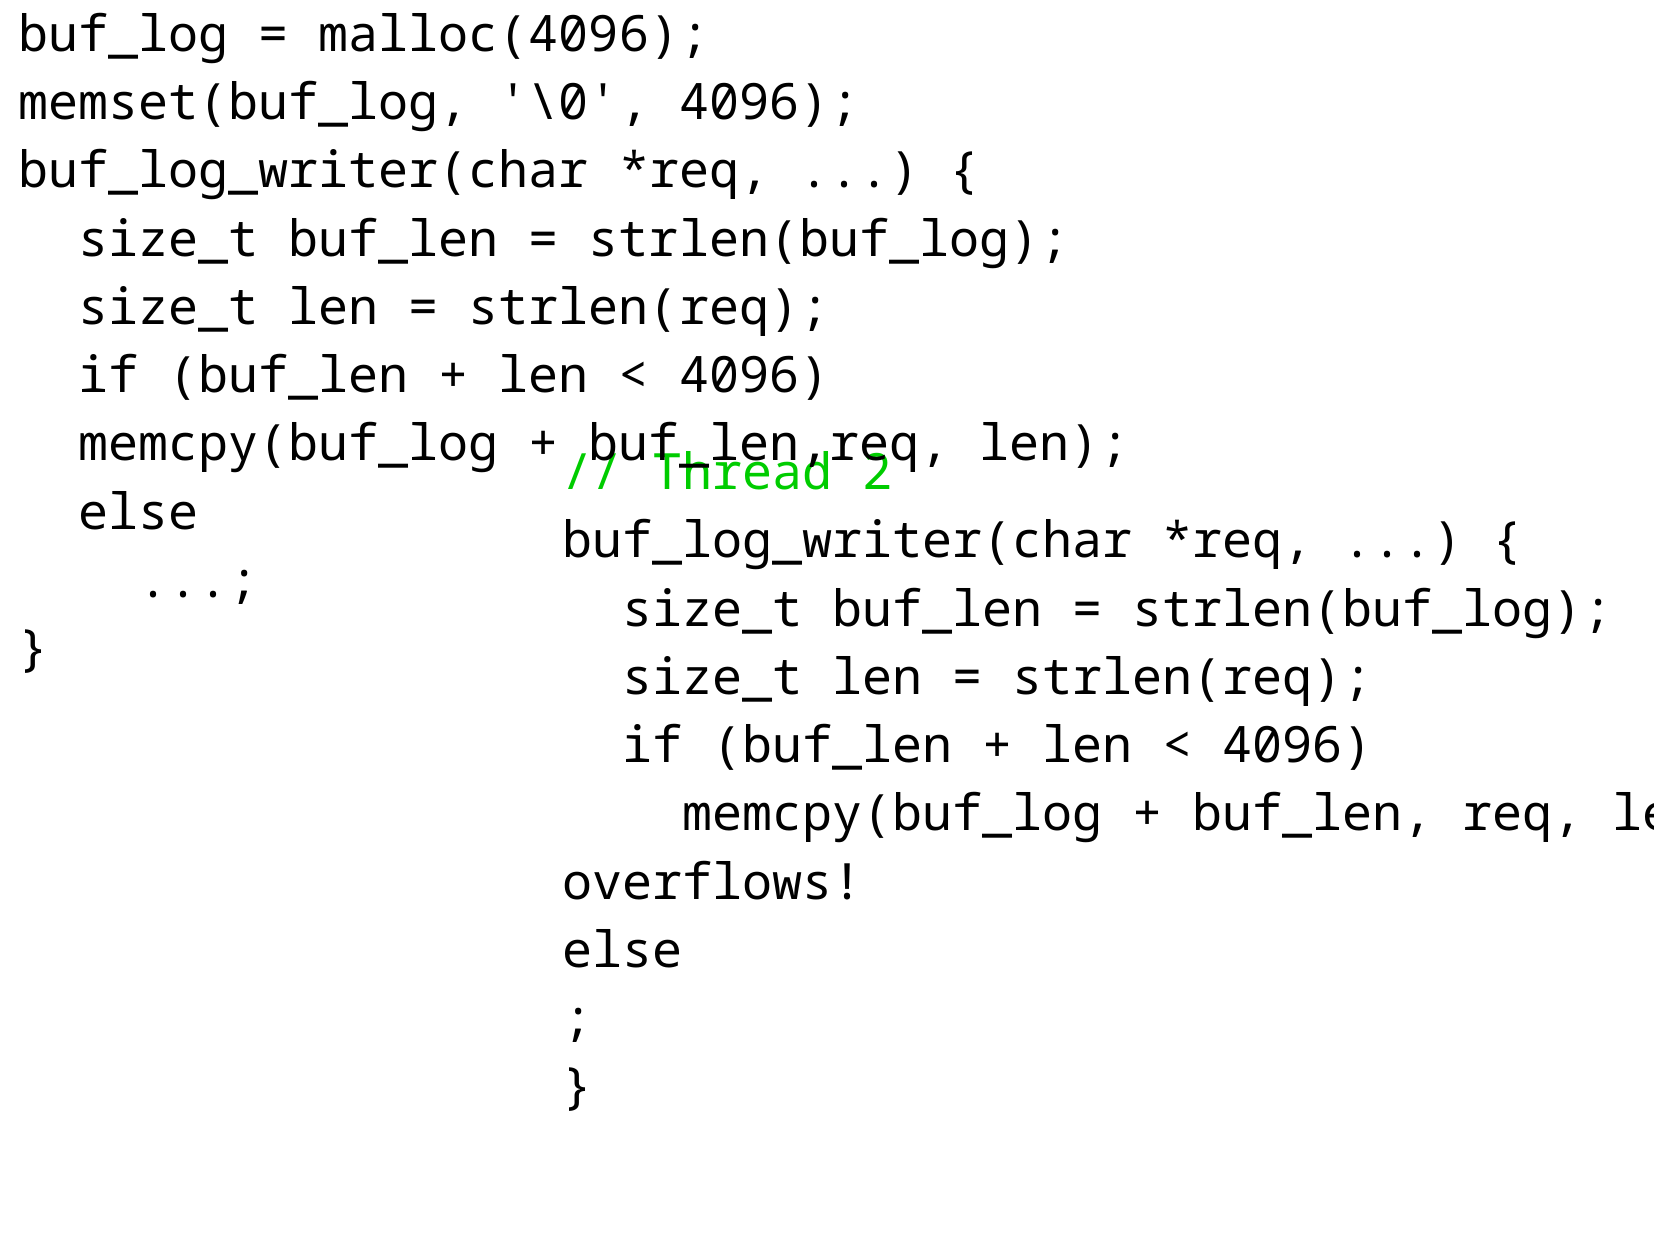

// Thread 1
buf_log = malloc(4096);
memset(buf_log, '\0', 4096);
buf_log_writer(char *req, ...) {
 size_t buf_len = strlen(buf_log);
 size_t len = strlen(req);
 if (buf_len + len < 4096)
 memcpy(buf_log + buf_len,req, len);
 else
 ...;
}
// Thread 2
buf_log_writer(char *req, ...) {
 size_t buf_len = strlen(buf_log);
 size_t len = strlen(req);
 if (buf_len + len < 4096)
 memcpy(buf_log + buf_len, req, len); //buf_log overflows!
else
;
}